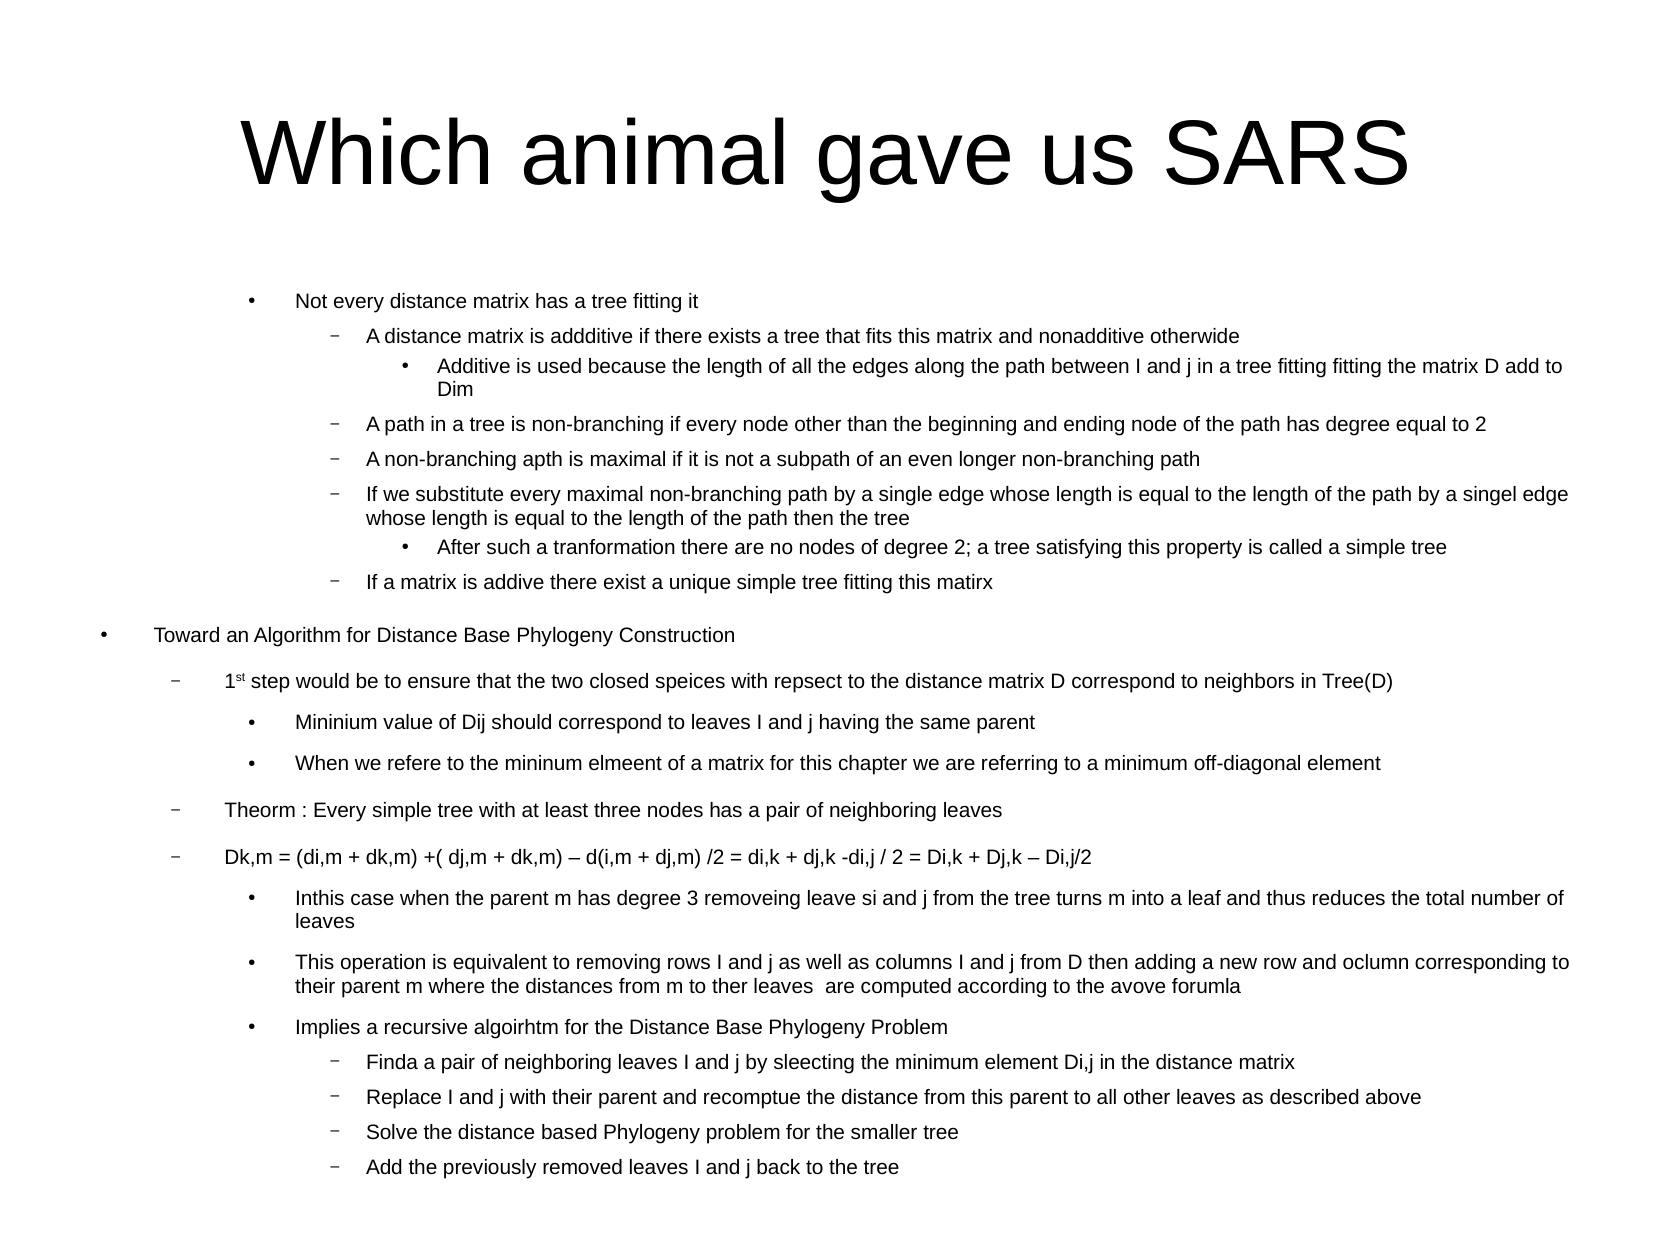

# Which animal gave us SARS
Not every distance matrix has a tree fitting it
A distance matrix is addditive if there exists a tree that fits this matrix and nonadditive otherwide
Additive is used because the length of all the edges along the path between I and j in a tree fitting fitting the matrix D add to Dim
A path in a tree is non-branching if every node other than the beginning and ending node of the path has degree equal to 2
A non-branching apth is maximal if it is not a subpath of an even longer non-branching path
If we substitute every maximal non-branching path by a single edge whose length is equal to the length of the path by a singel edge whose length is equal to the length of the path then the tree
After such a tranformation there are no nodes of degree 2; a tree satisfying this property is called a simple tree
If a matrix is addive there exist a unique simple tree fitting this matirx
Toward an Algorithm for Distance Base Phylogeny Construction
1st step would be to ensure that the two closed speices with repsect to the distance matrix D correspond to neighbors in Tree(D)
Mininium value of Dij should correspond to leaves I and j having the same parent
When we refere to the mininum elmeent of a matrix for this chapter we are referring to a minimum off-diagonal element
Theorm : Every simple tree with at least three nodes has a pair of neighboring leaves
Dk,m = (di,m + dk,m) +( dj,m + dk,m) – d(i,m + dj,m) /2 = di,k + dj,k -di,j / 2 = Di,k + Dj,k – Di,j/2
Inthis case when the parent m has degree 3 removeing leave si and j from the tree turns m into a leaf and thus reduces the total number of leaves
This operation is equivalent to removing rows I and j as well as columns I and j from D then adding a new row and oclumn corresponding to their parent m where the distances from m to ther leaves are computed according to the avove forumla
Implies a recursive algoirhtm for the Distance Base Phylogeny Problem
Finda a pair of neighboring leaves I and j by sleecting the minimum element Di,j in the distance matrix
Replace I and j with their parent and recomptue the distance from this parent to all other leaves as described above
Solve the distance based Phylogeny problem for the smaller tree
Add the previously removed leaves I and j back to the tree